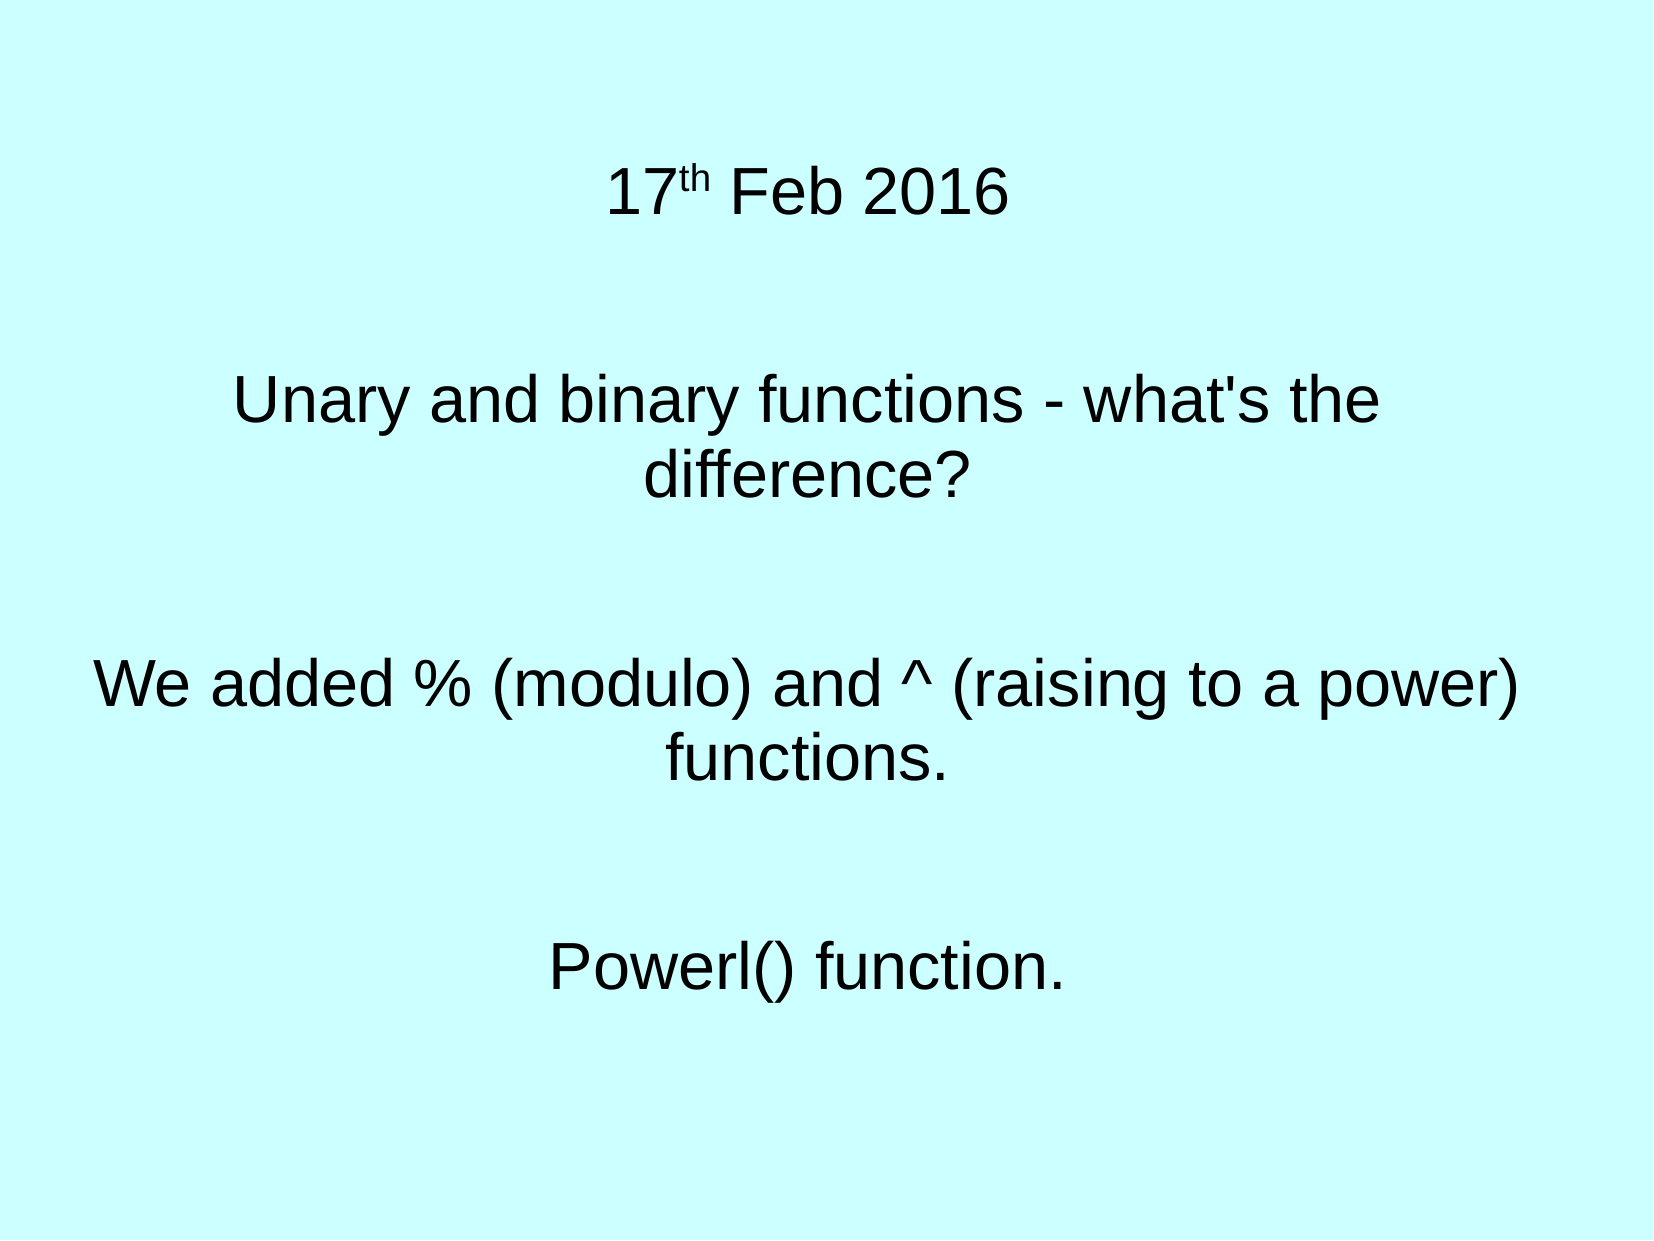

# 17th Feb 2016
Unary and binary functions - what's the difference?
We added % (modulo) and ^ (raising to a power) functions.
Powerl() function.